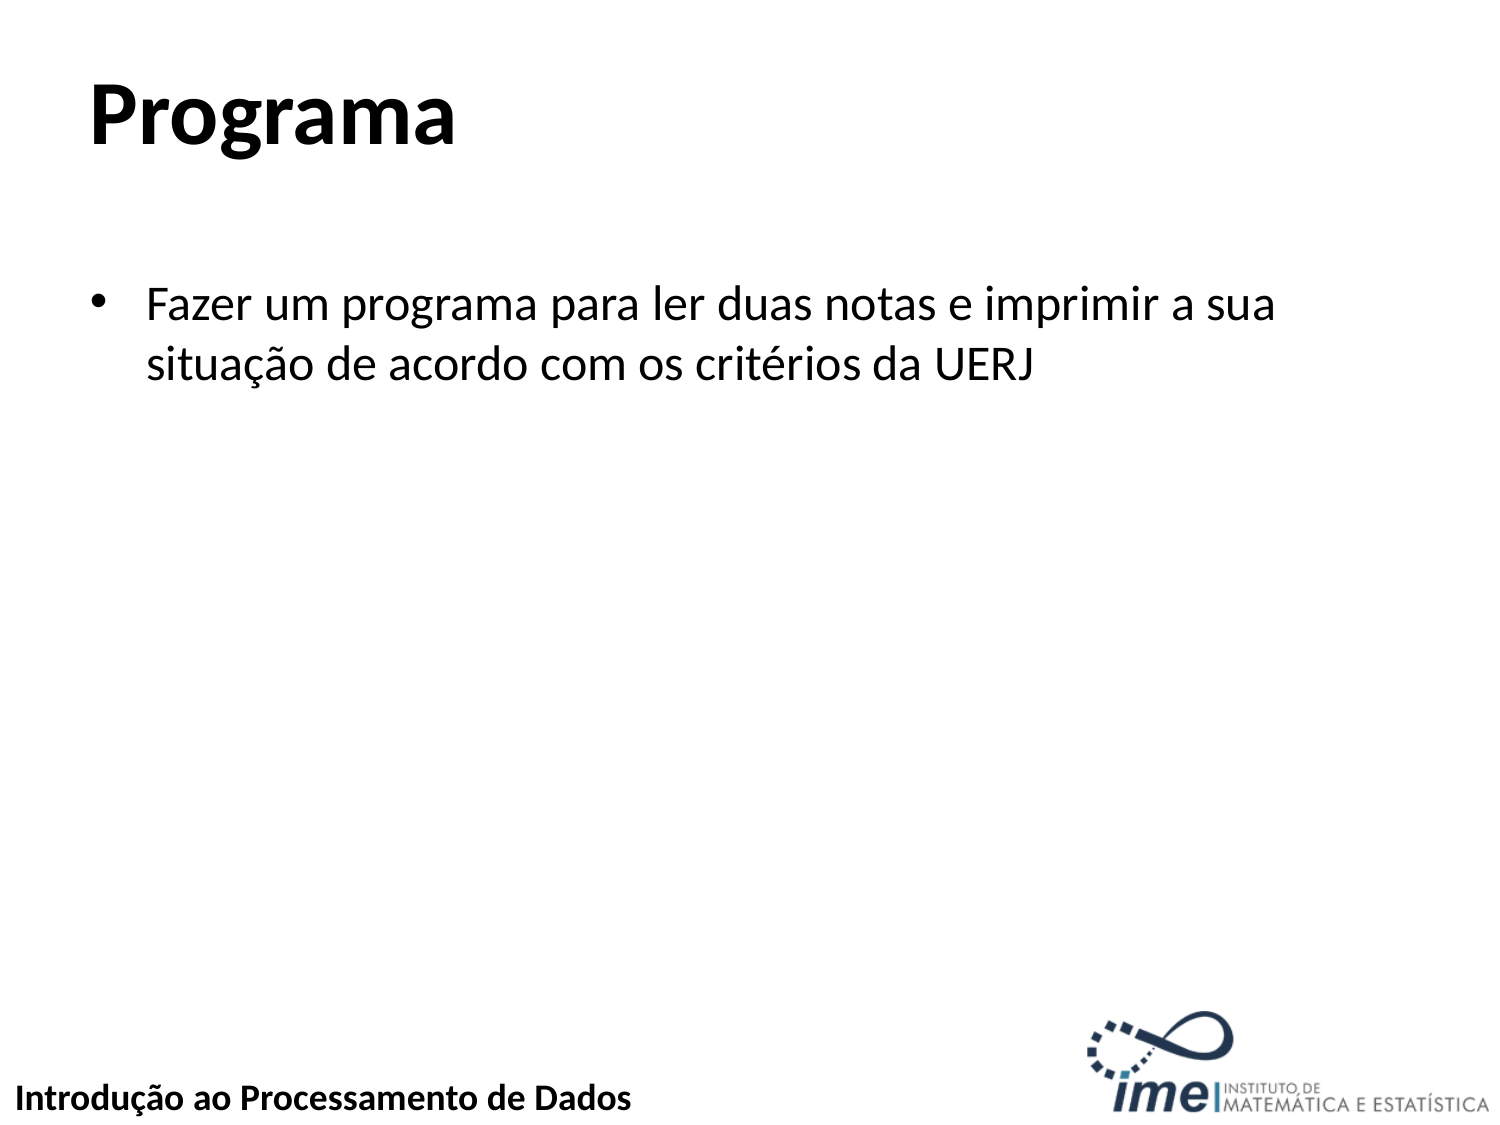

# Programa
Fazer um programa para ler duas notas e imprimir a sua situação de acordo com os critérios da UERJ